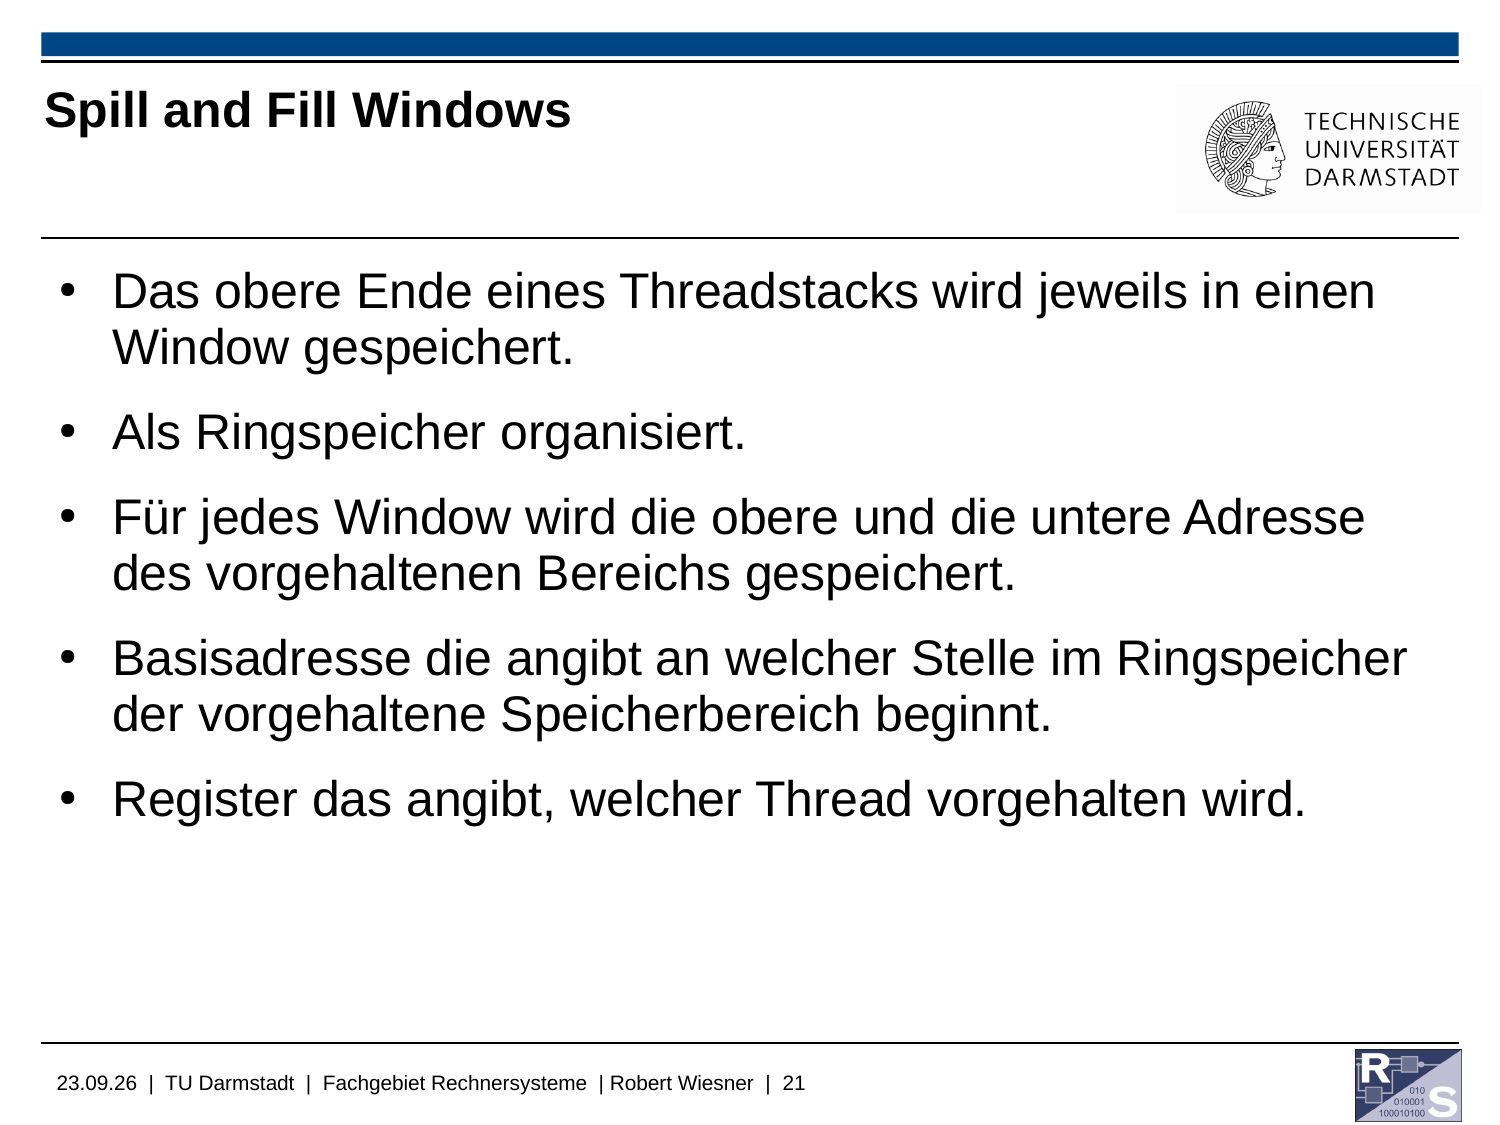

# Spill and Fill Windows
Das obere Ende eines Threadstacks wird jeweils in einen Window gespeichert.
Als Ringspeicher organisiert.
Für jedes Window wird die obere und die untere Adresse des vorgehaltenen Bereichs gespeichert.
Basisadresse die angibt an welcher Stelle im Ringspeicher der vorgehaltene Speicherbereich beginnt.
Register das angibt, welcher Thread vorgehalten wird.